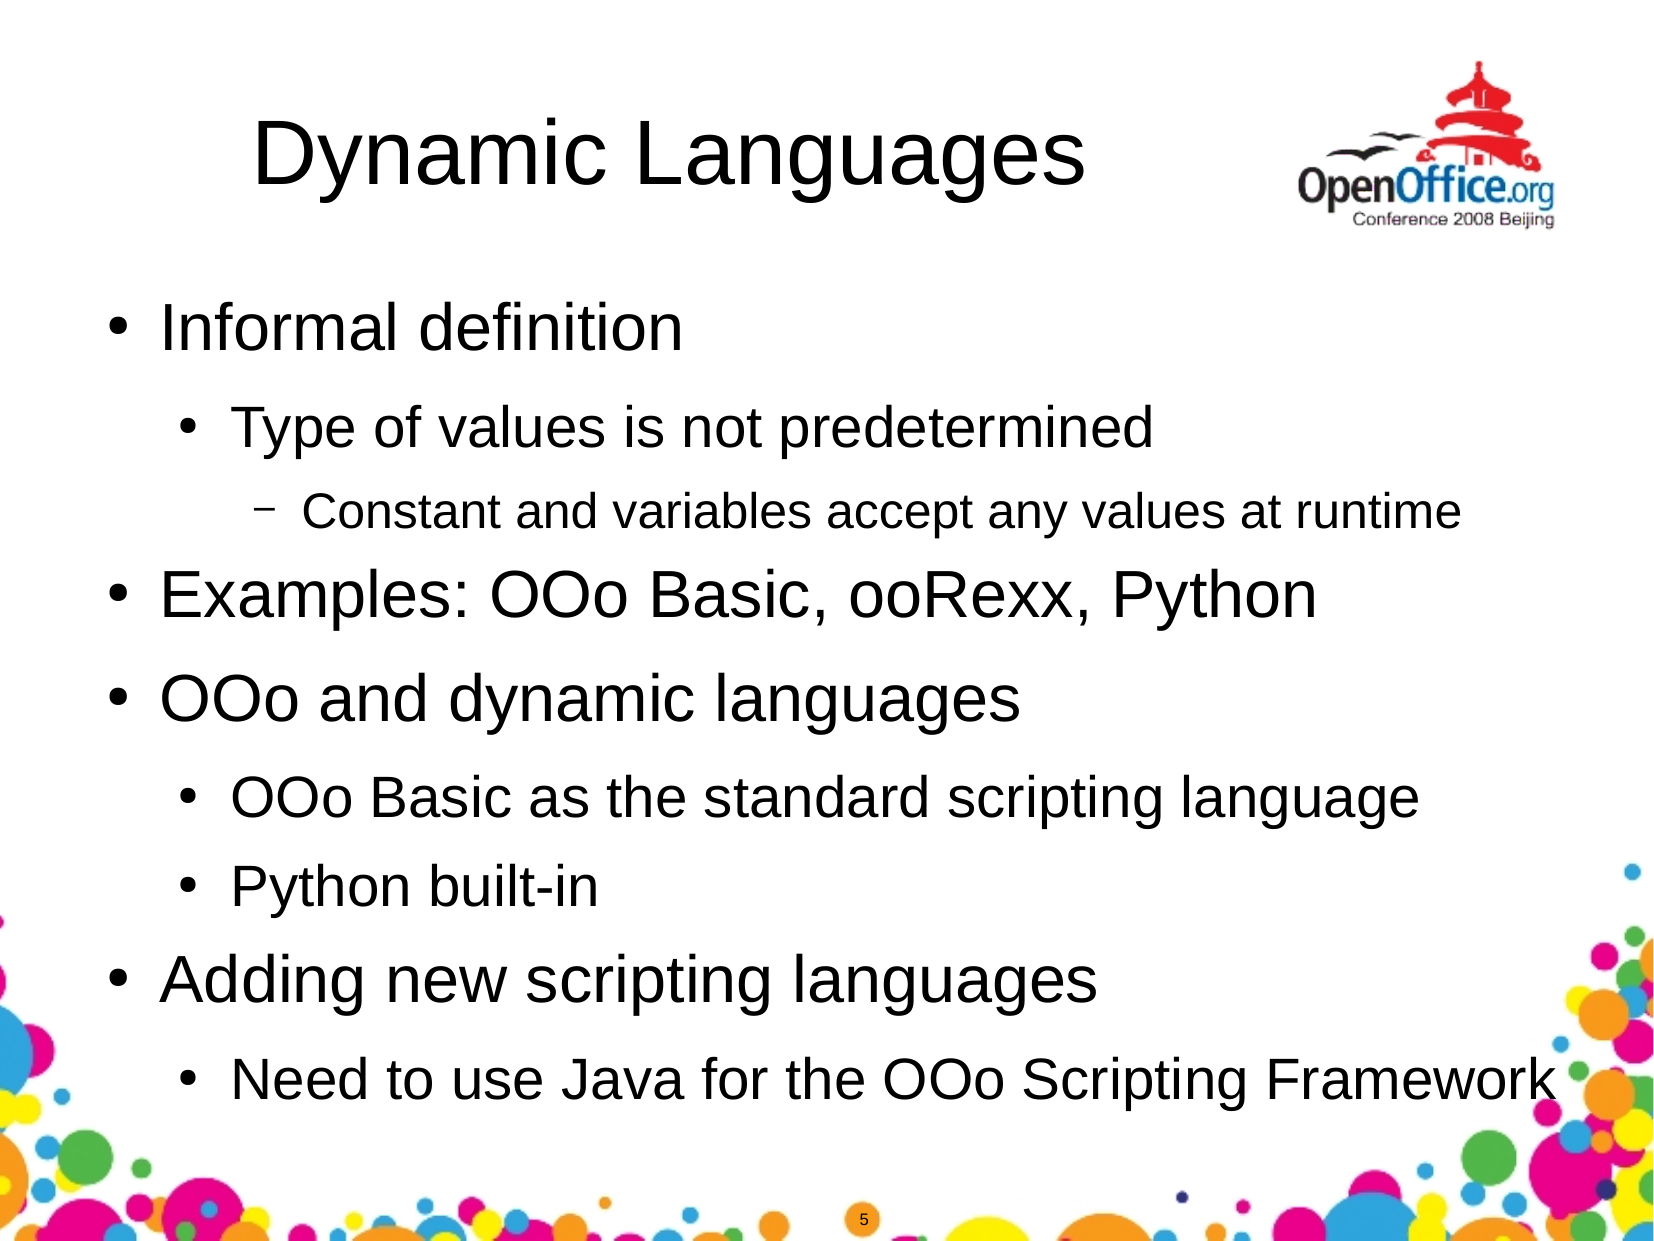

# Dynamic Languages
Informal definition
Type of values is not predetermined
Constant and variables accept any values at runtime
Examples: OOo Basic, ooRexx, Python
OOo and dynamic languages
OOo Basic as the standard scripting language
Python built-in
Adding new scripting languages
Need to use Java for the OOo Scripting Framework
5